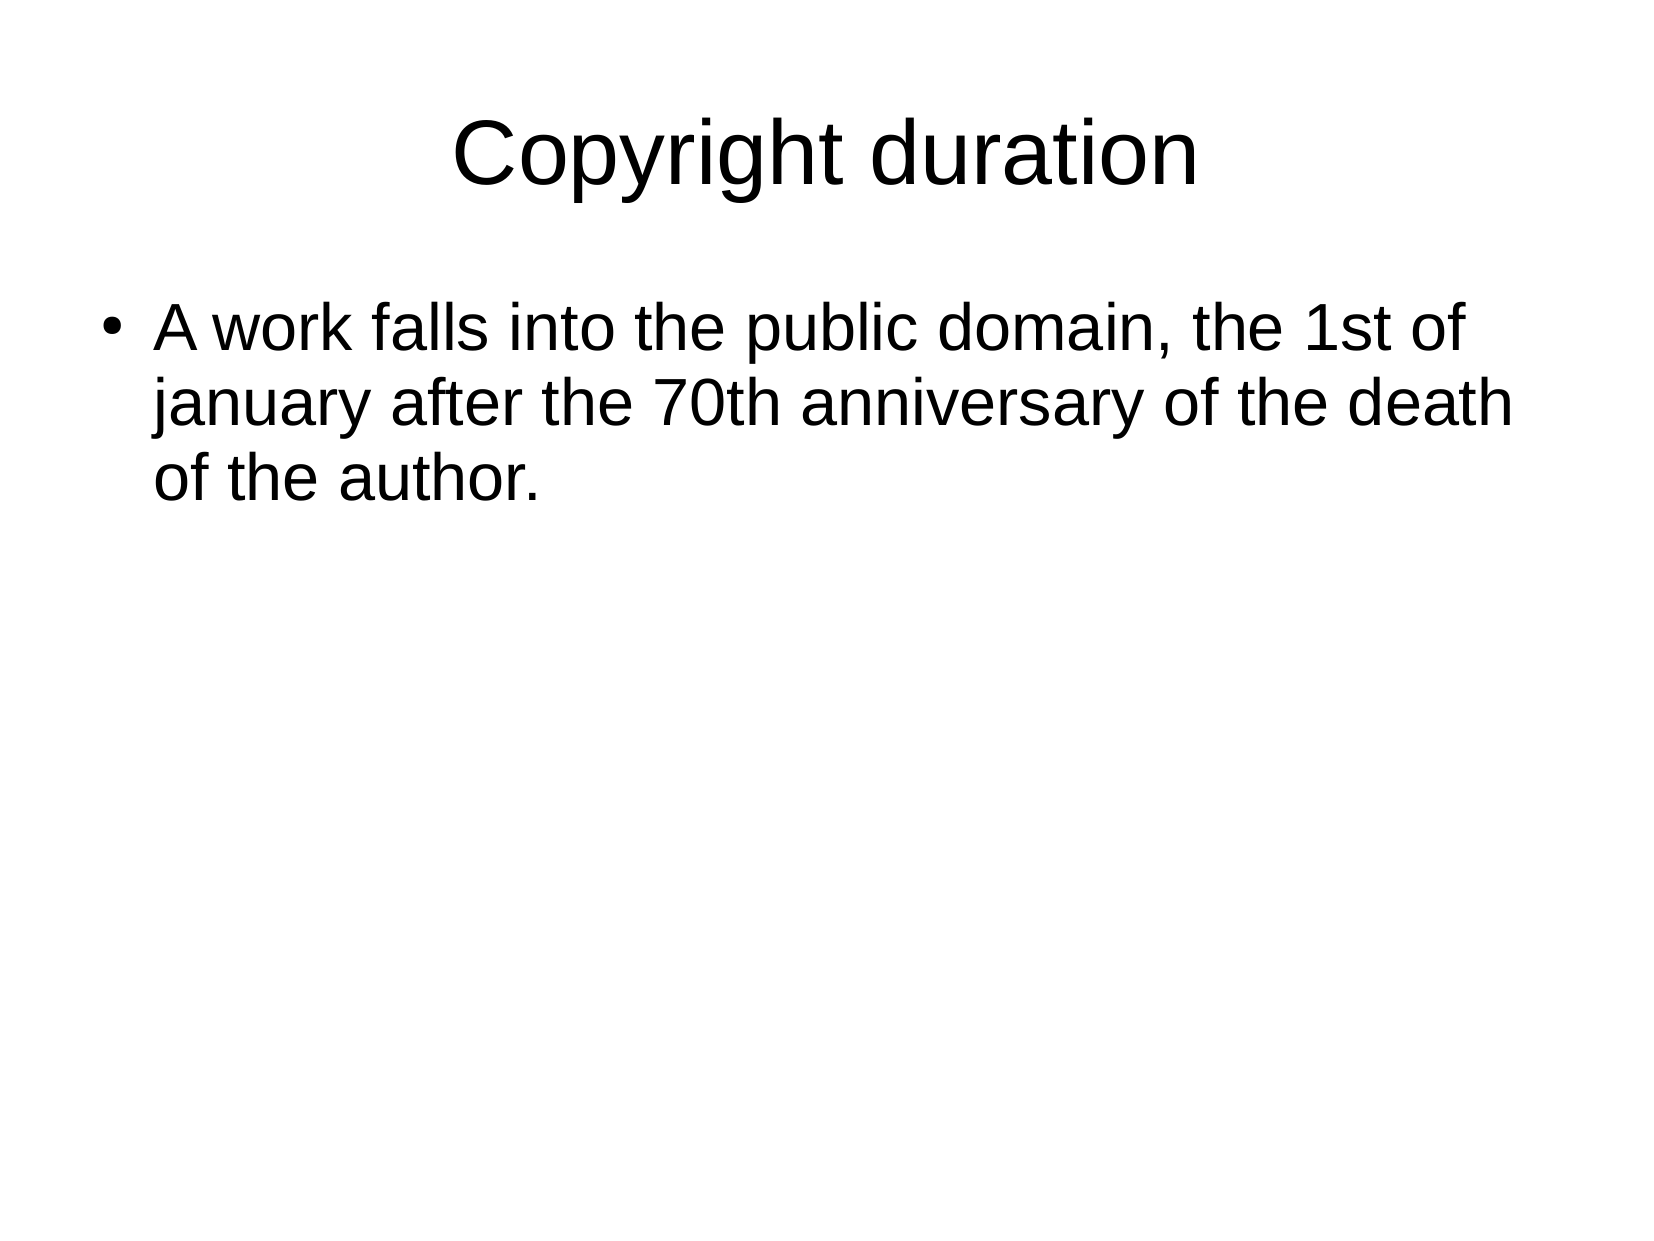

# Copyright duration
A work falls into the public domain, the 1st of january after the 70th anniversary of the death of the author.